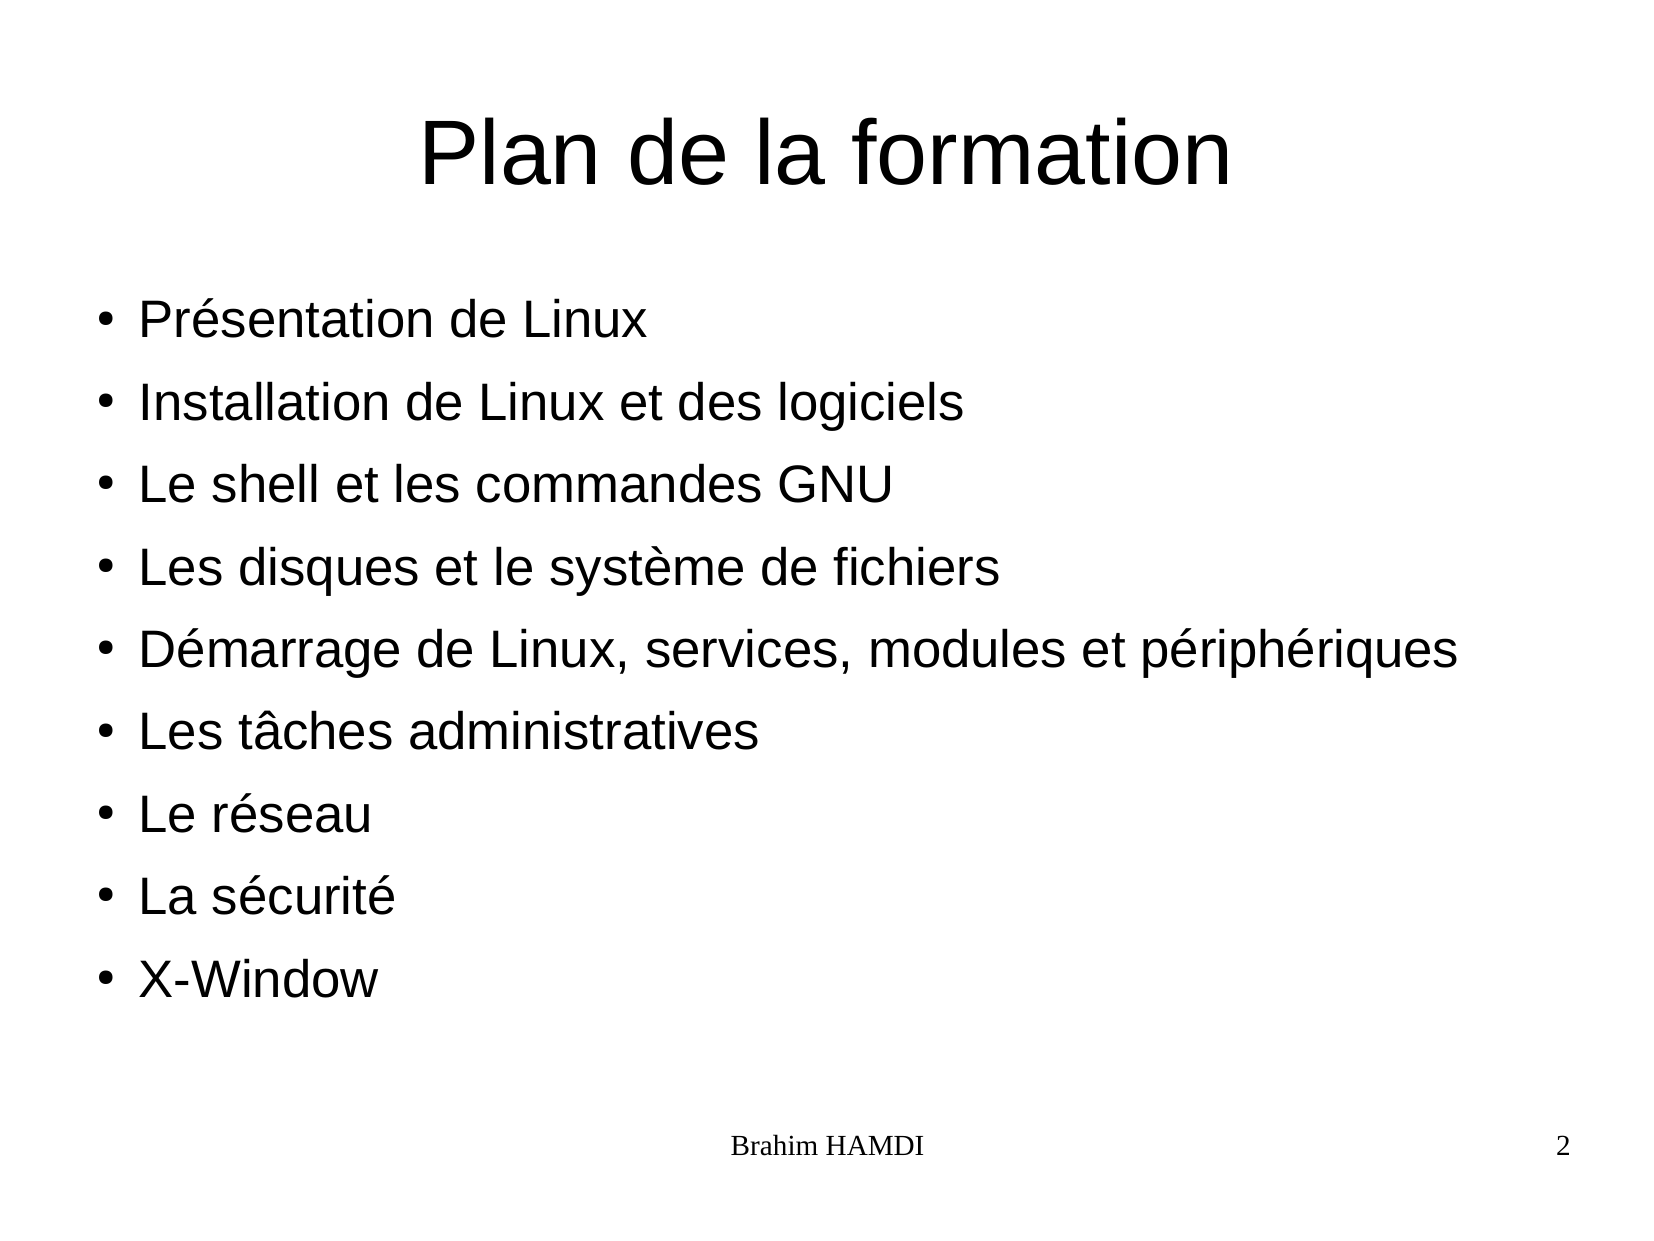

# Plan de la formation
Présentation de Linux
Installation de Linux et des logiciels
Le shell et les commandes GNU
Les disques et le système de fichiers
Démarrage de Linux, services, modules et périphériques
Les tâches administratives
Le réseau
La sécurité
X-Window
Brahim HAMDI
2